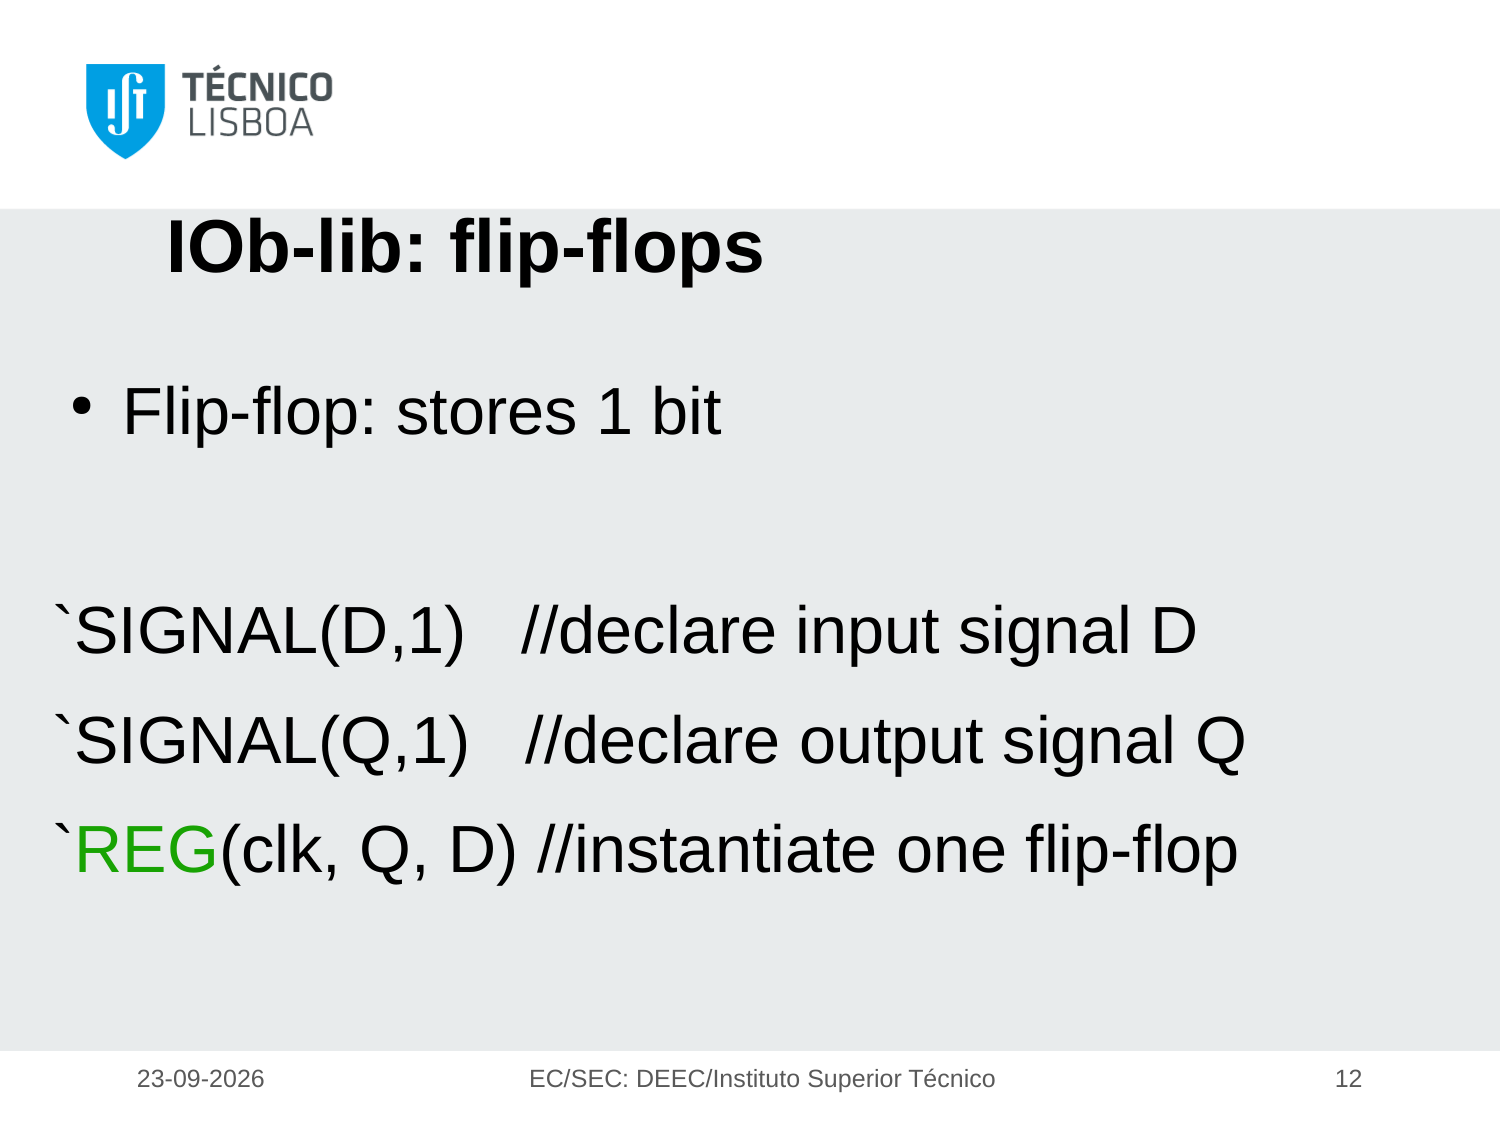

# IOb-lib: flip-flops
Flip-flop: stores 1 bit
`SIGNAL(D,1) //declare input signal D
`SIGNAL(Q,1) //declare output signal Q
`REG(clk, Q, D) //instantiate one flip-flop
EC/SEC: DEEC/Instituto Superior Técnico